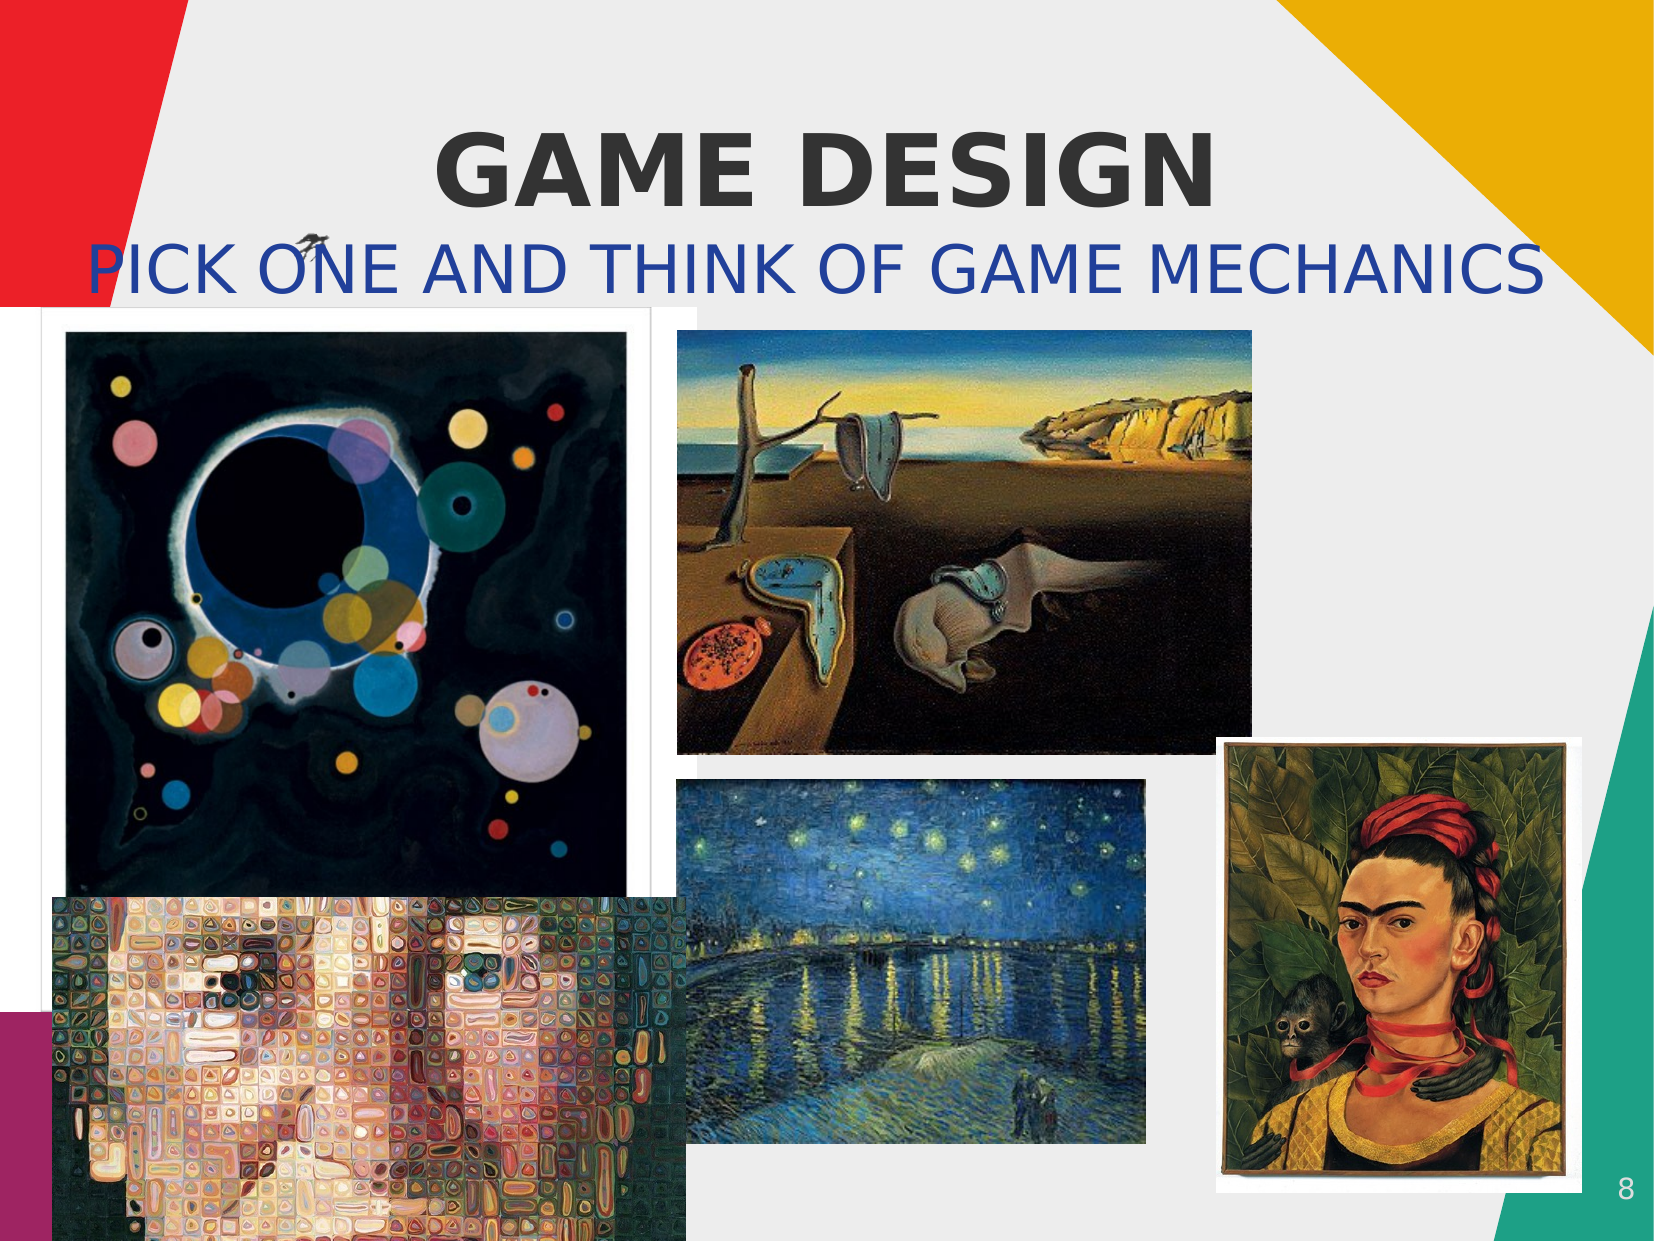

# GAME DESIGN
PICK ONE AND THINK OF GAME MECHANICS
8